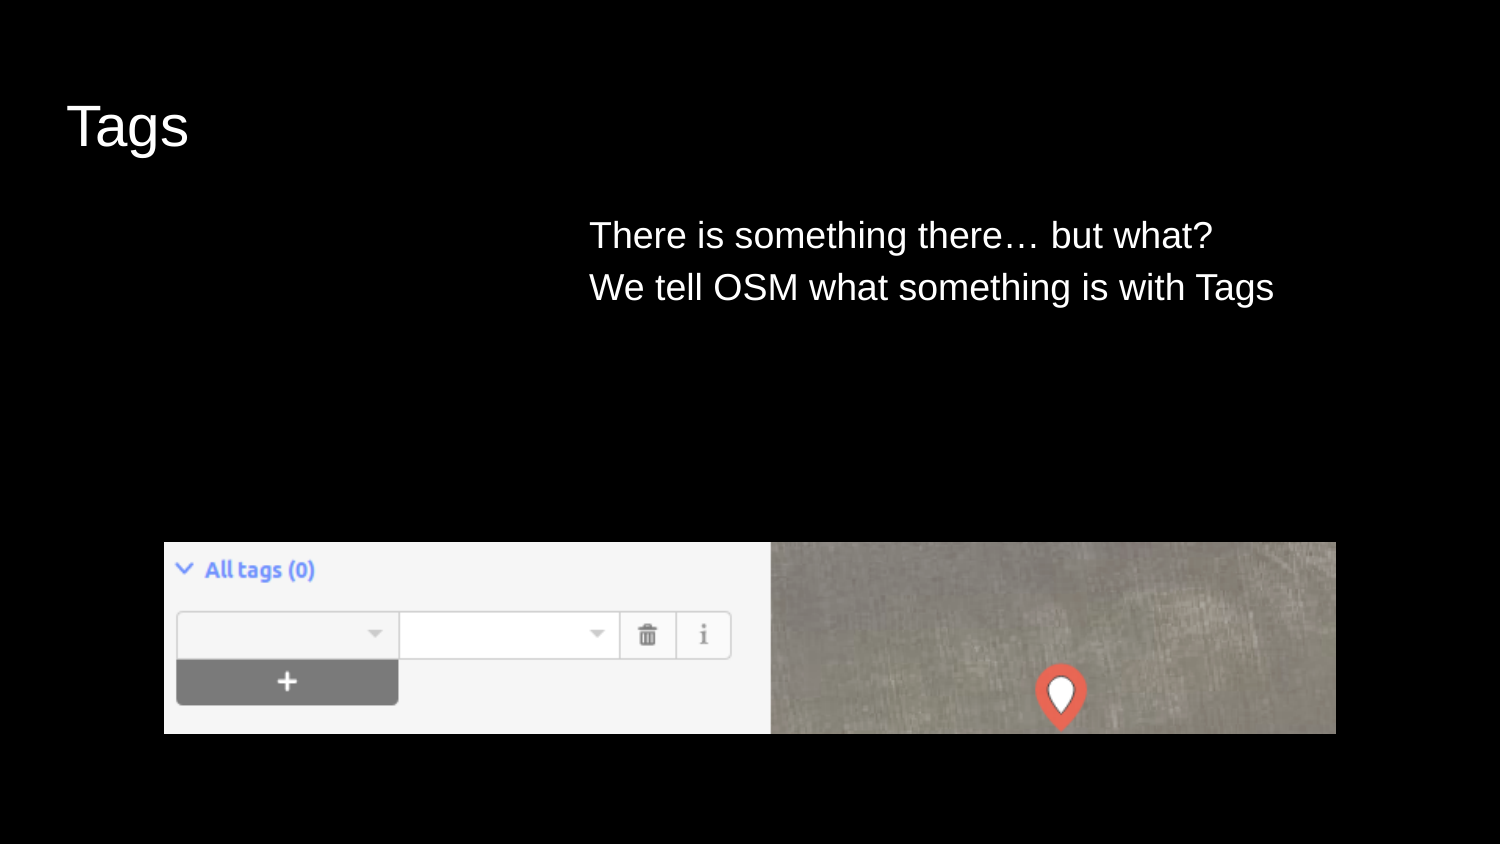

# Tags
There is something there… but what?
We tell OSM what something is with Tags